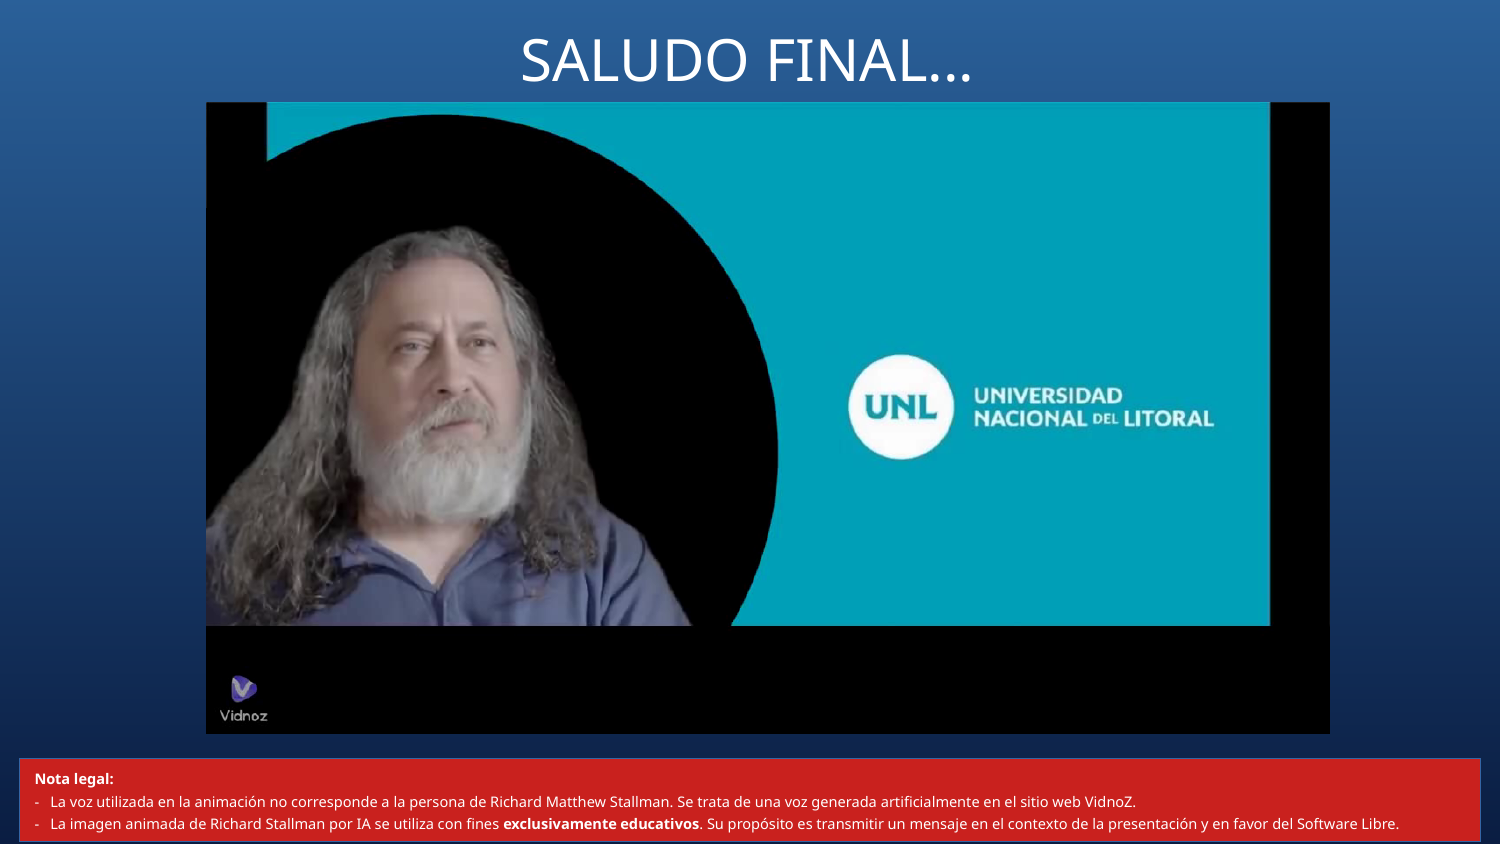

# SALUDO FINAL...
Nota legal:
- La voz utilizada en la animación no corresponde a la persona de Richard Matthew Stallman. Se trata de una voz generada artificialmente en el sitio web VidnoZ.
- La imagen animada de Richard Stallman por IA se utiliza con fines exclusivamente educativos. Su propósito es transmitir un mensaje en el contexto de la presentación y en favor del Software Libre.